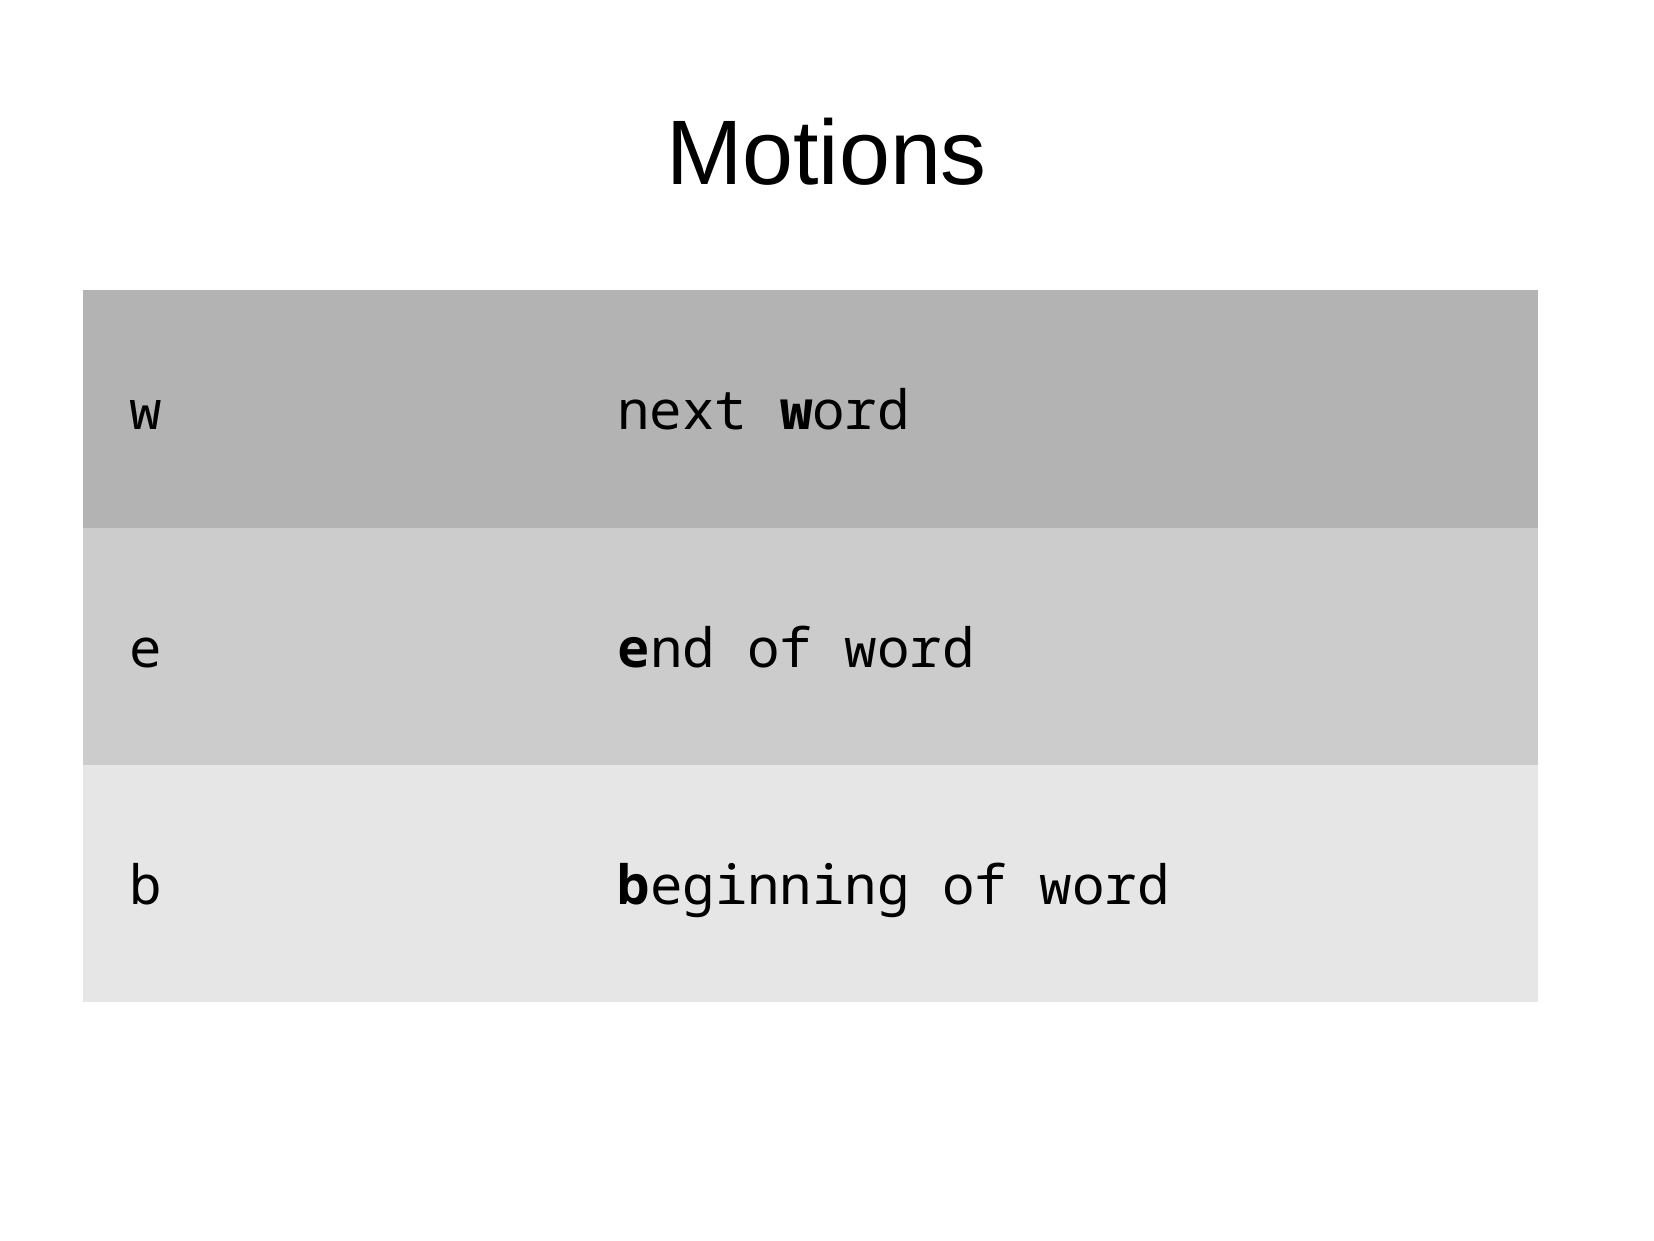

# Motions
| w next word |
| --- |
| e end of word |
| b beginning of word |